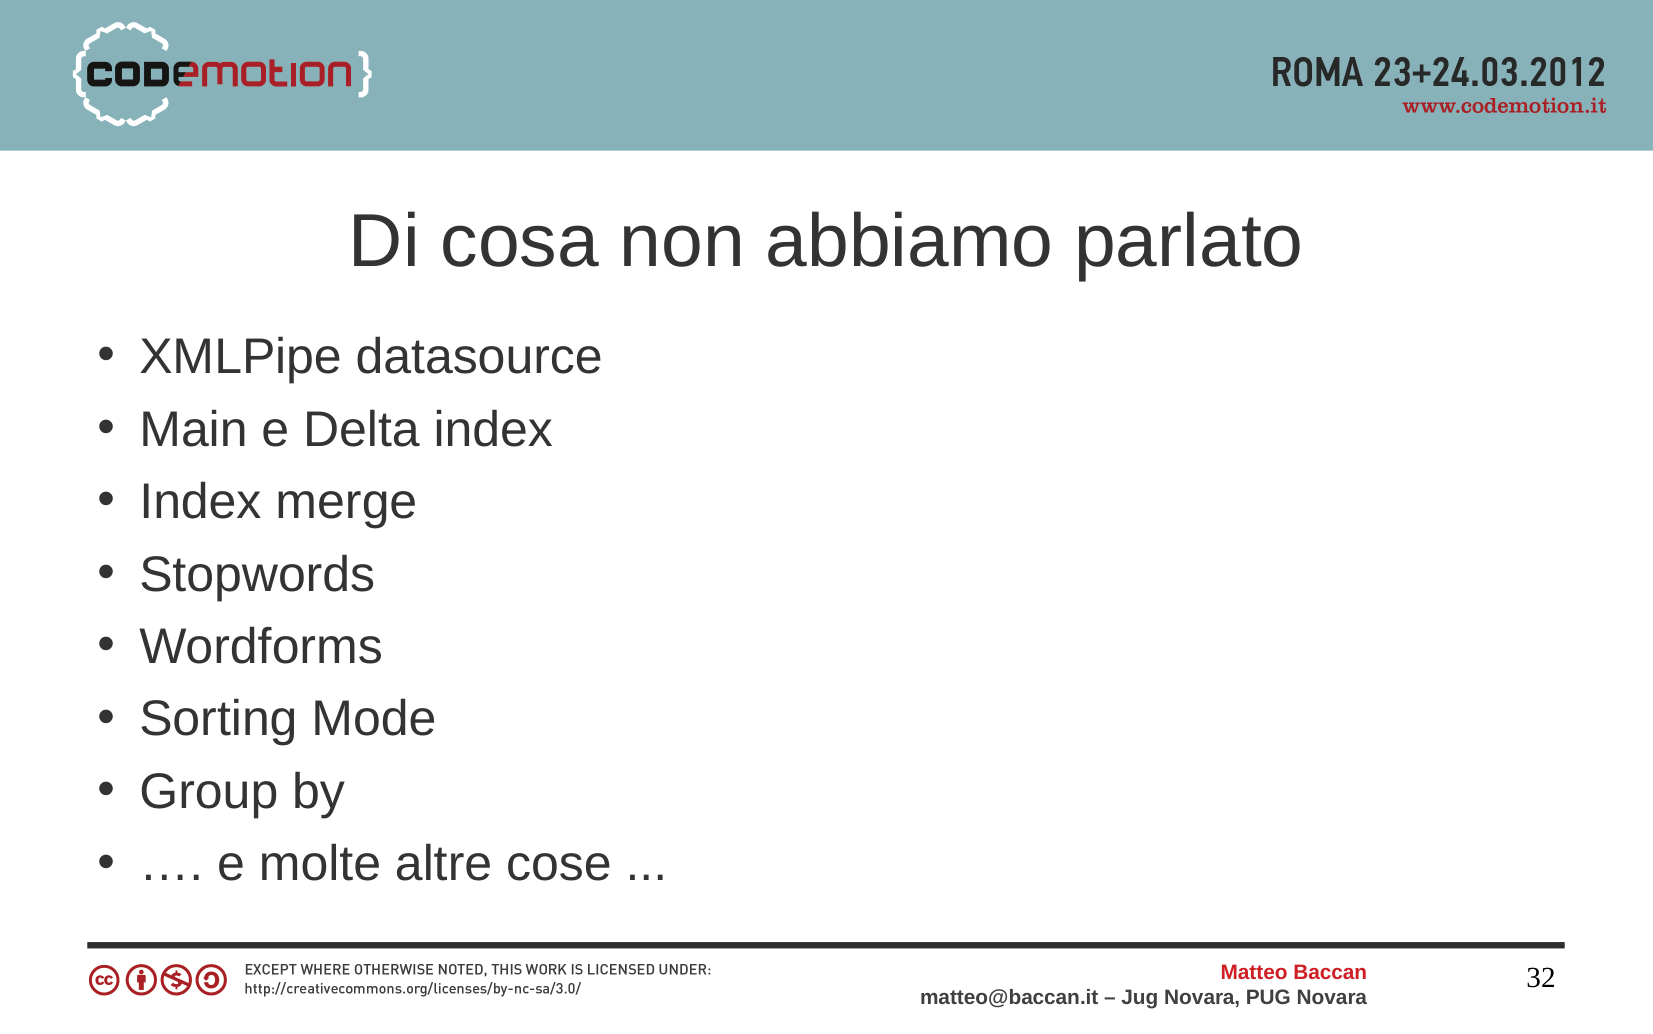

# Di cosa non abbiamo parlato
XMLPipe datasource
Main e Delta index
Index merge
Stopwords
Wordforms
Sorting Mode
Group by
…. e molte altre cose ...
32